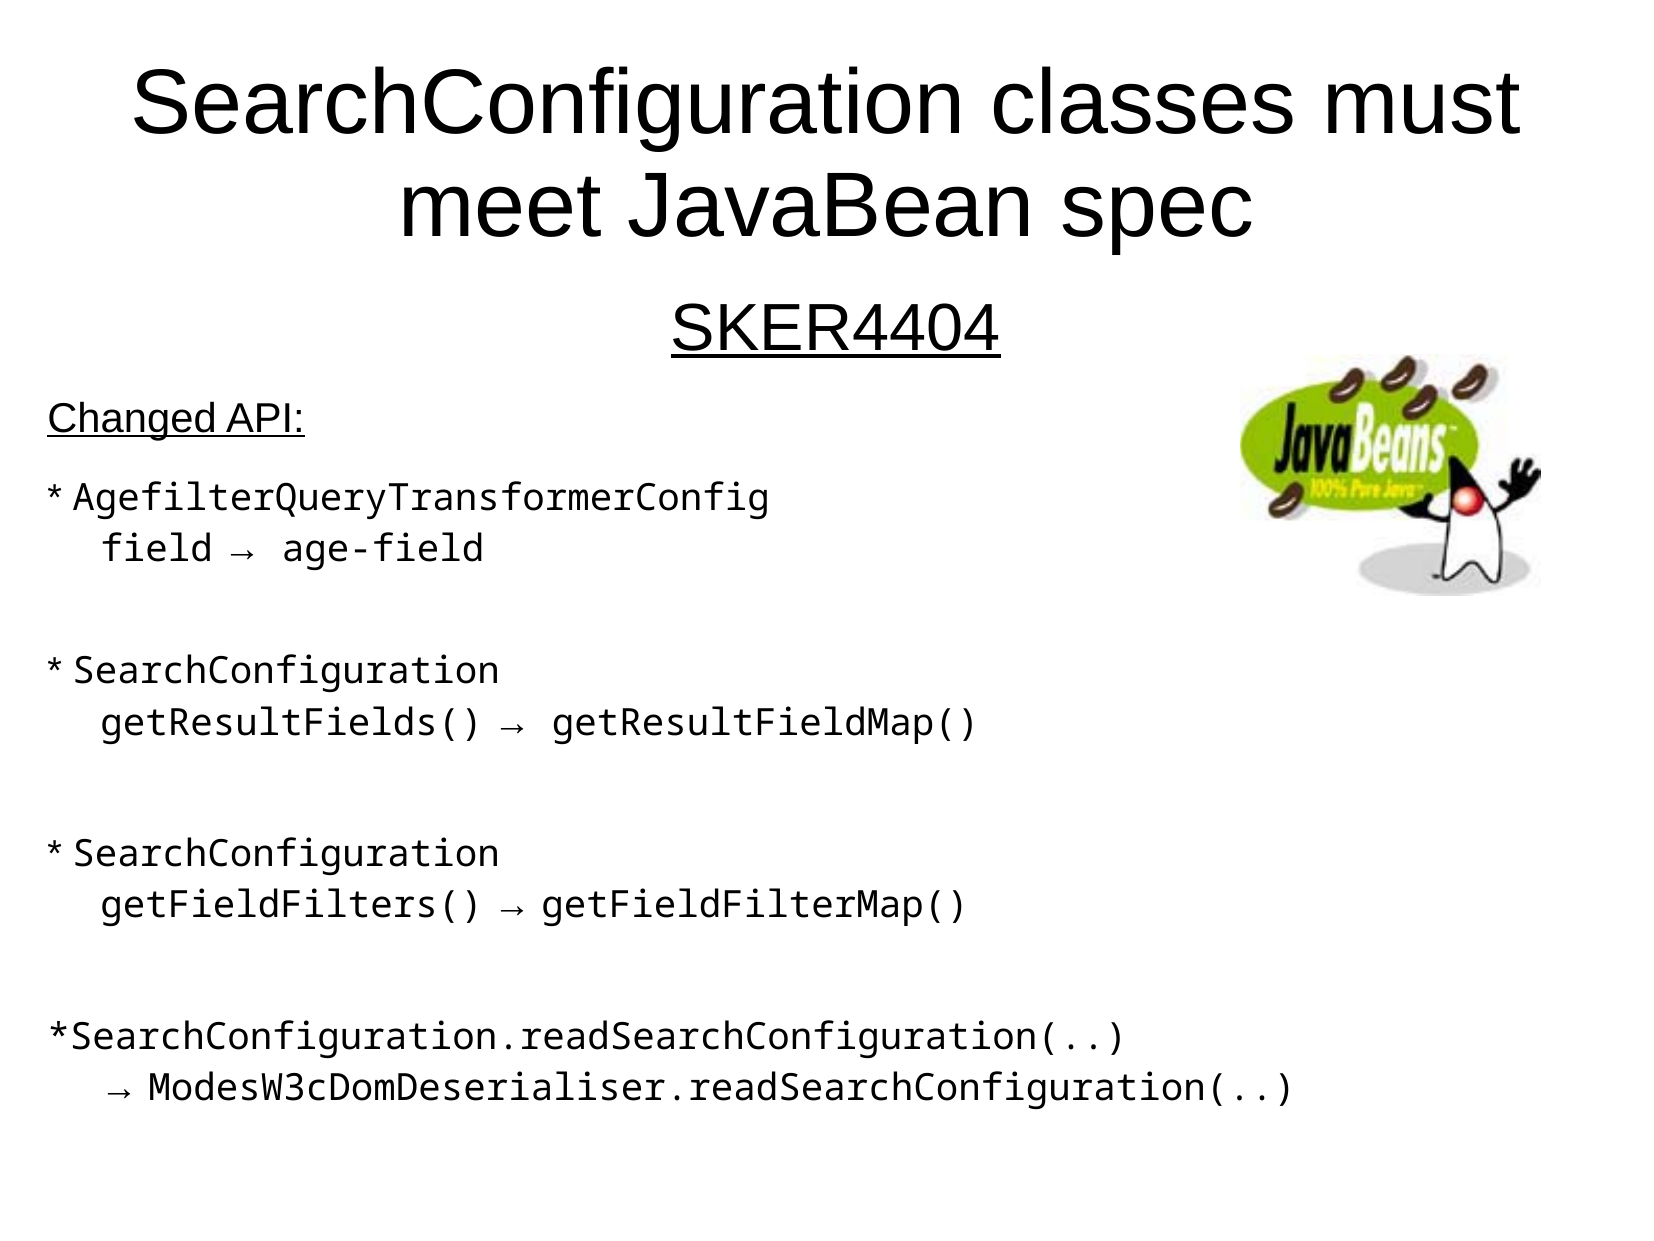

# SearchConfiguration classes must meet JavaBean spec
SKER4404
Changed API:
* AgefilterQueryTransformerConfig
field → age‑field
* SearchConfiguration
getResultFields() → getResultFieldMap()
* SearchConfiguration
getFieldFilters() → getFieldFilterMap()
*SearchConfiguration.readSearchConfiguration(..)
→ ModesW3cDomDeserialiser.readSearchConfiguration(..)